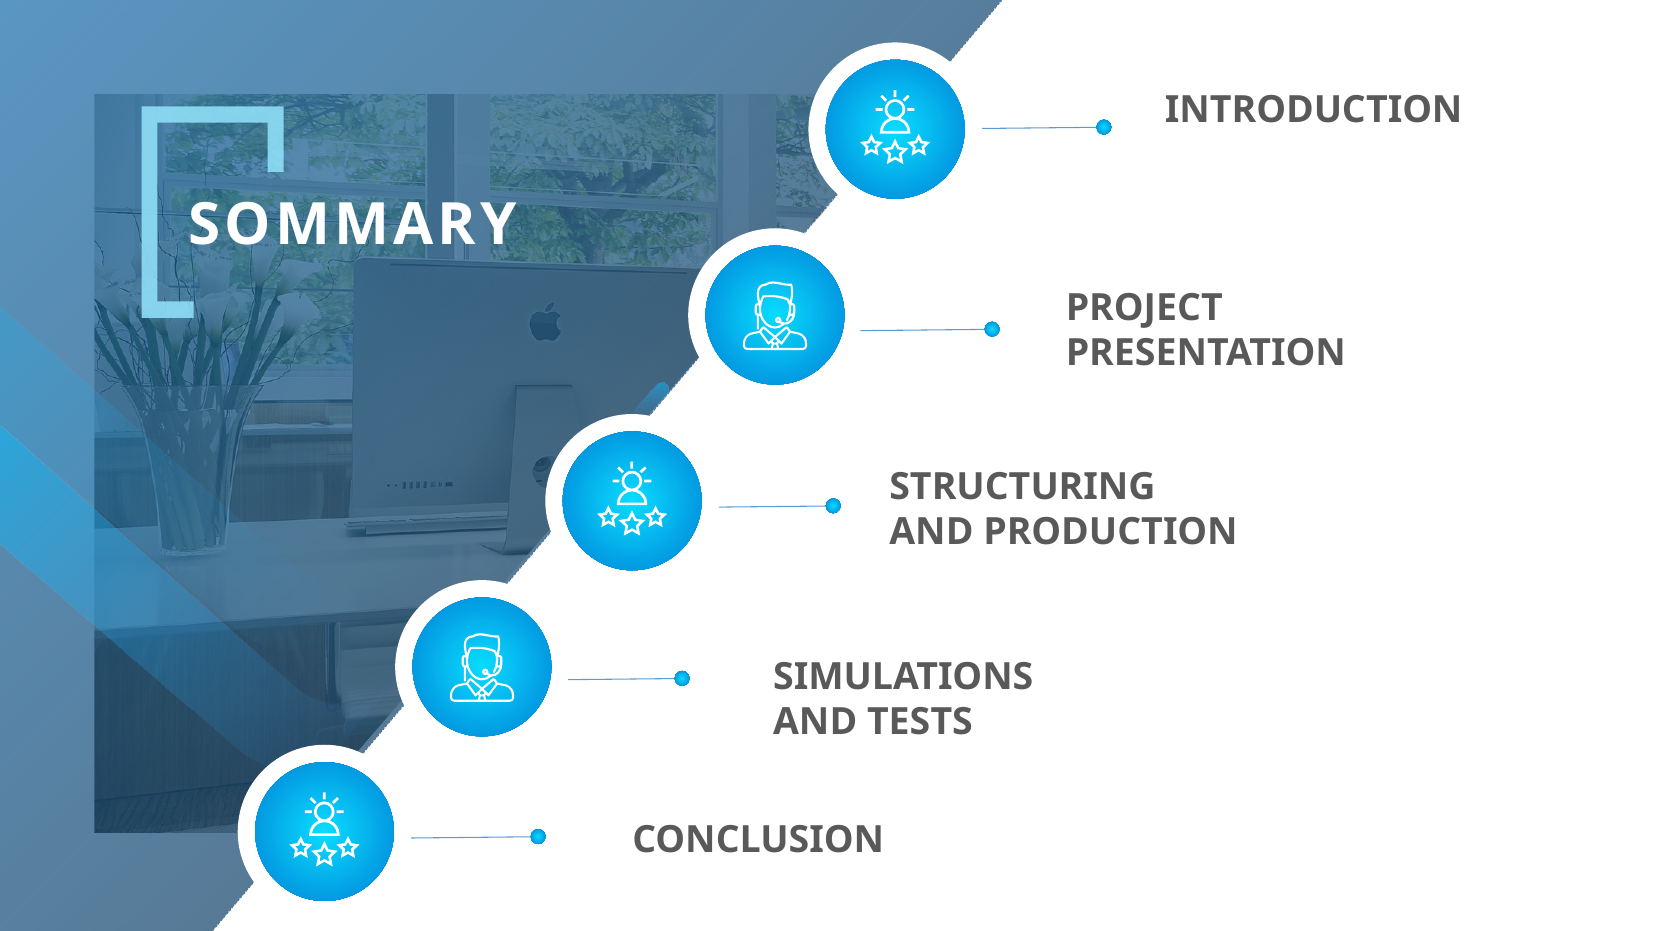

INTRODUCTION
SOMMARY
PROJECT
PRESENTATION
STRUCTURING
AND PRODUCTION
SIMULATIONS
AND TESTS
CONCLUSION